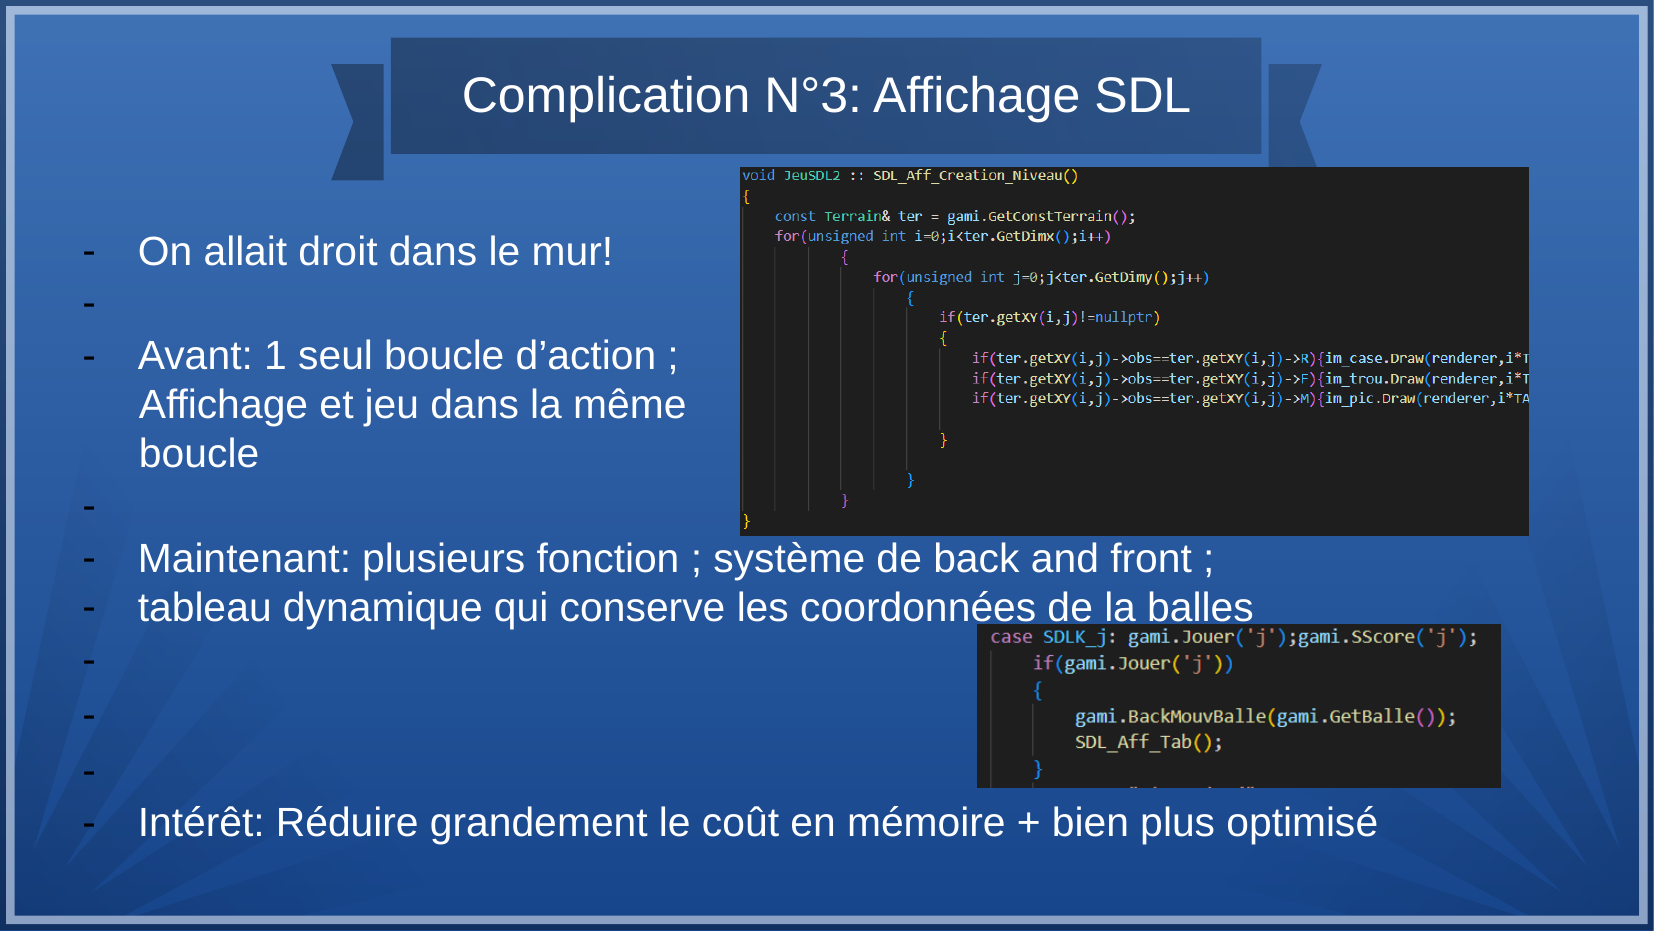

# Complication N°3: Affichage SDL
On allait droit dans le mur!
Avant: 1 seul boucle d’action ;
 Affichage et jeu dans la même
 boucle
Maintenant: plusieurs fonction ; système de back and front ;
tableau dynamique qui conserve les coordonnées de la balles
Intérêt: Réduire grandement le coût en mémoire + bien plus optimisé